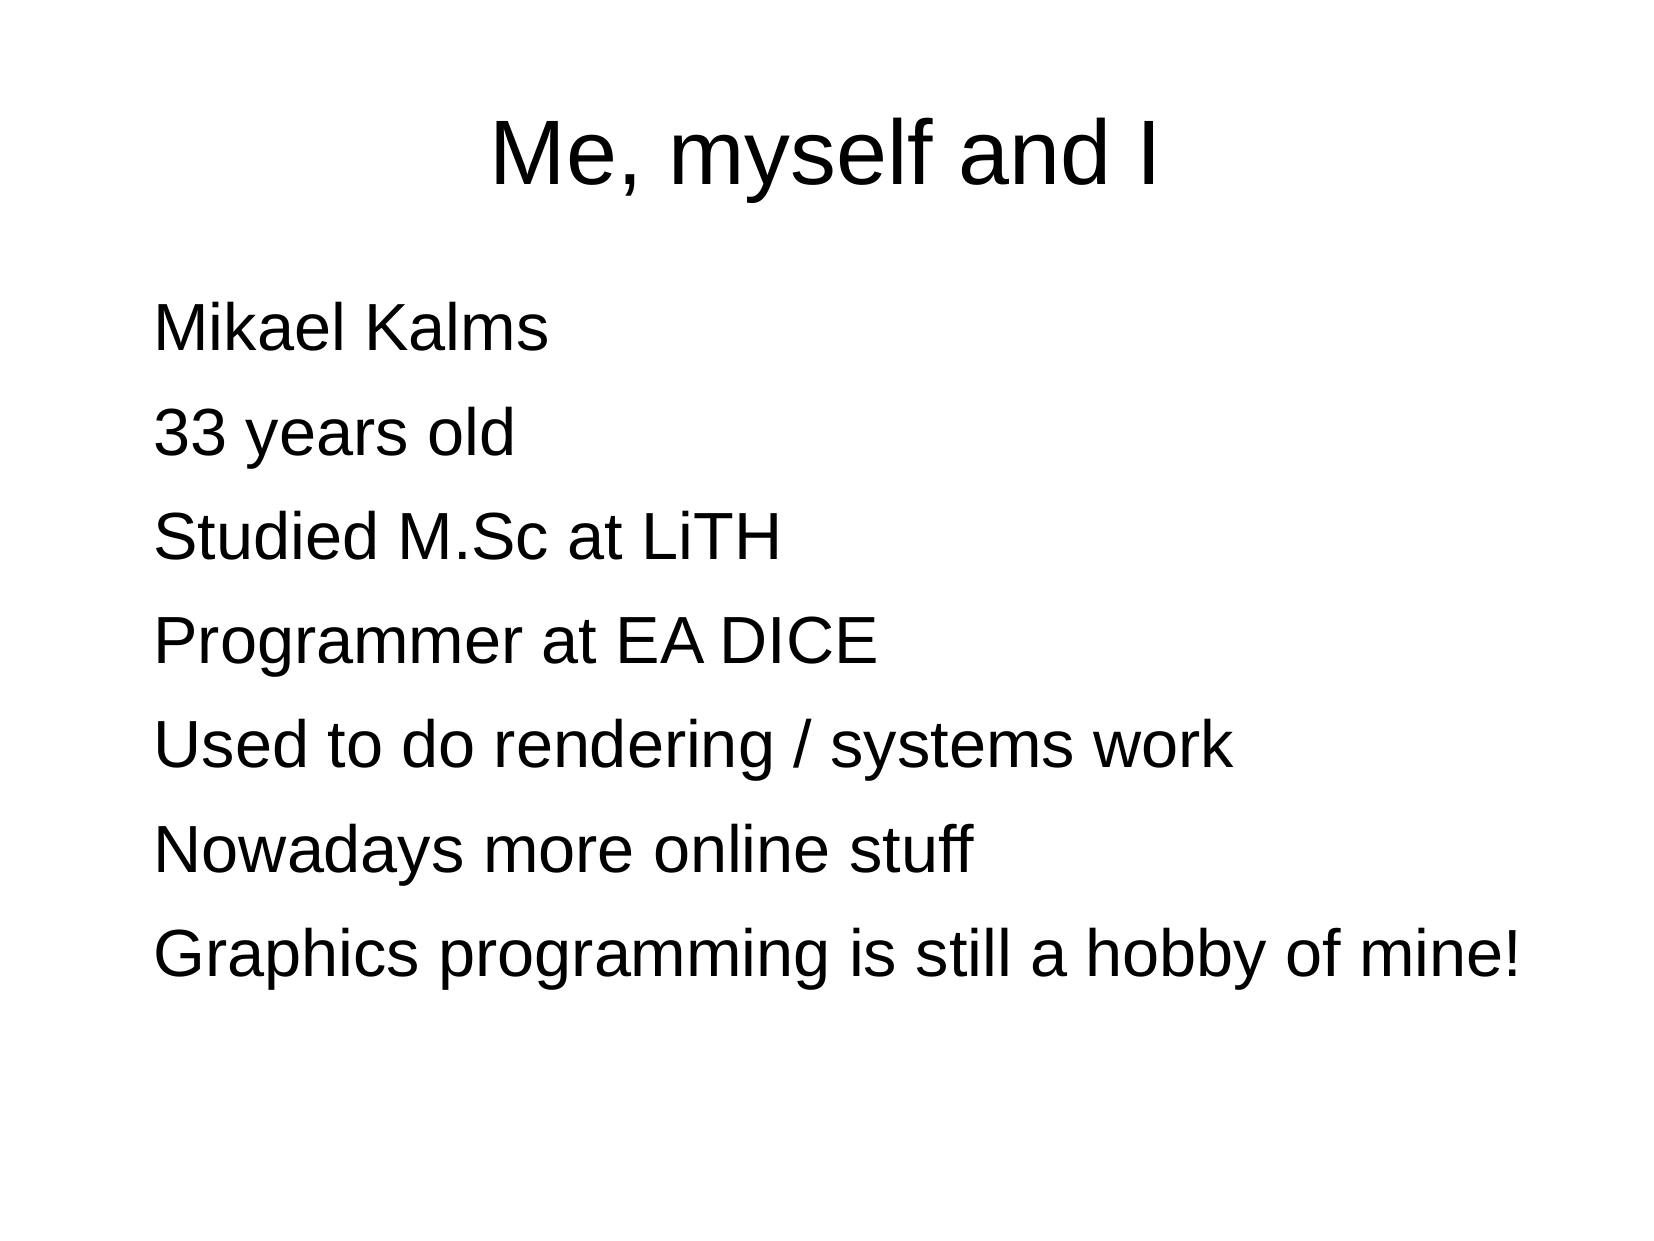

# Me, myself and I
Mikael Kalms
33 years old
Studied M.Sc at LiTH
Programmer at EA DICE
Used to do rendering / systems work
Nowadays more online stuff
Graphics programming is still a hobby of mine!